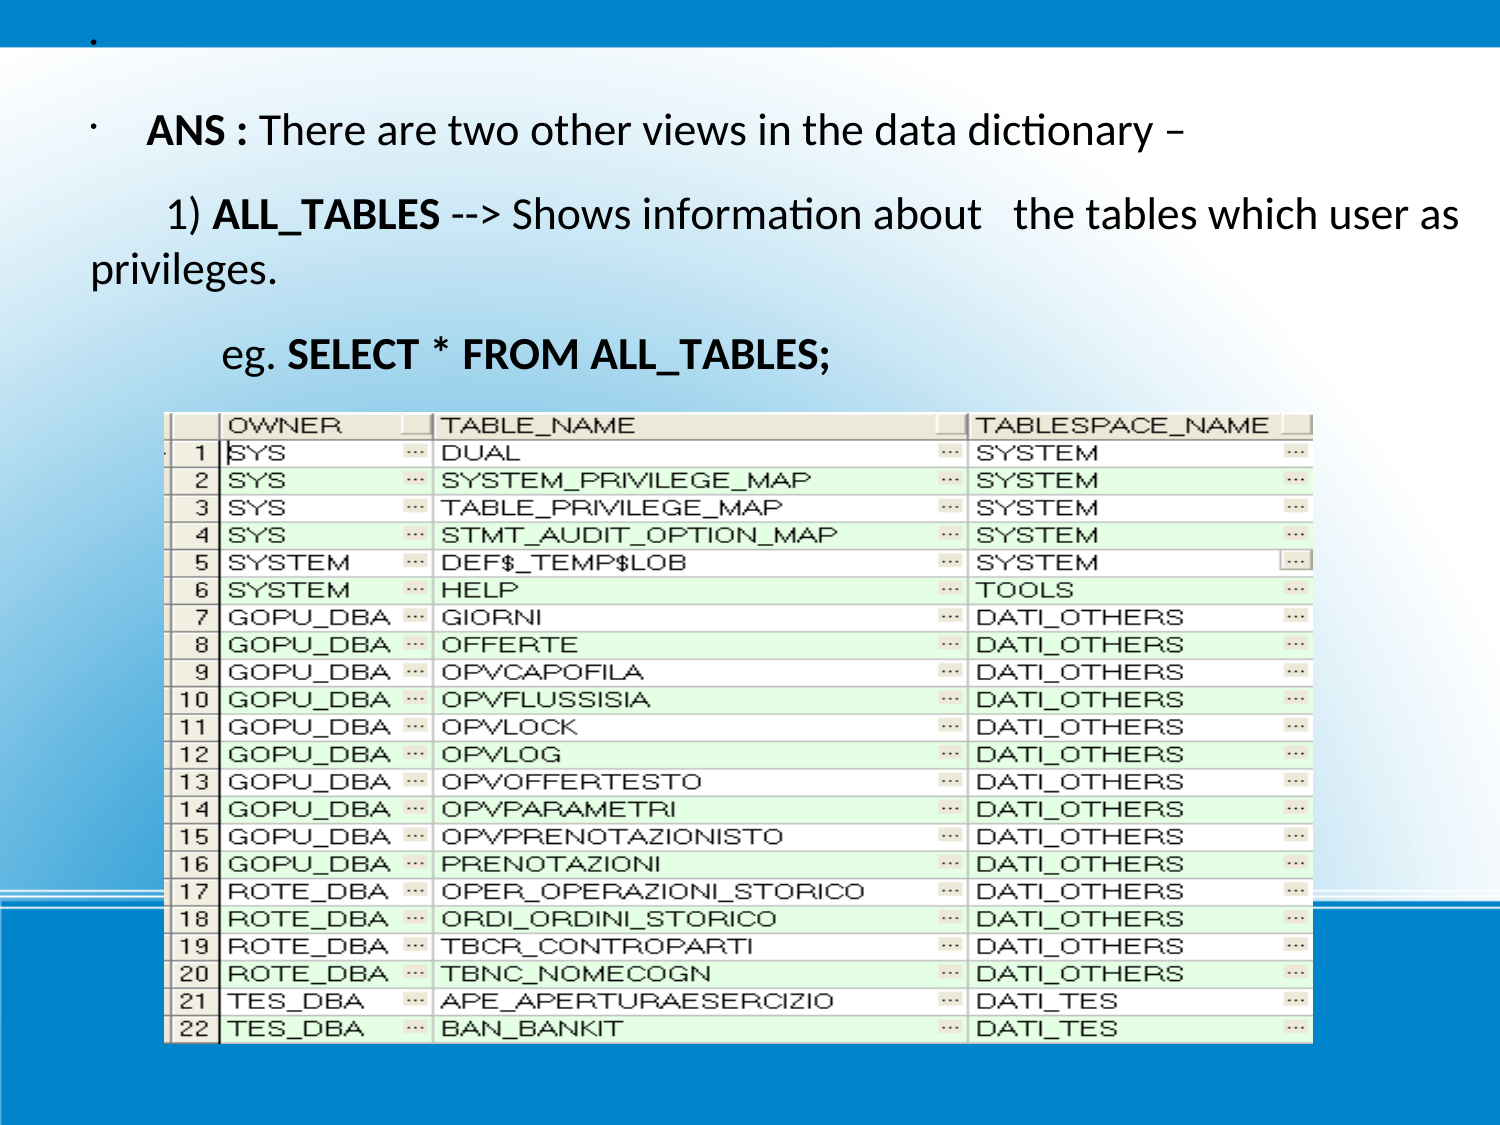

# ANS : There are two other views in the data dictionary –
	1) ALL_TABLES --> Shows information about the tables which user as privileges.
	eg. SELECT * FROM ALL_TABLES;